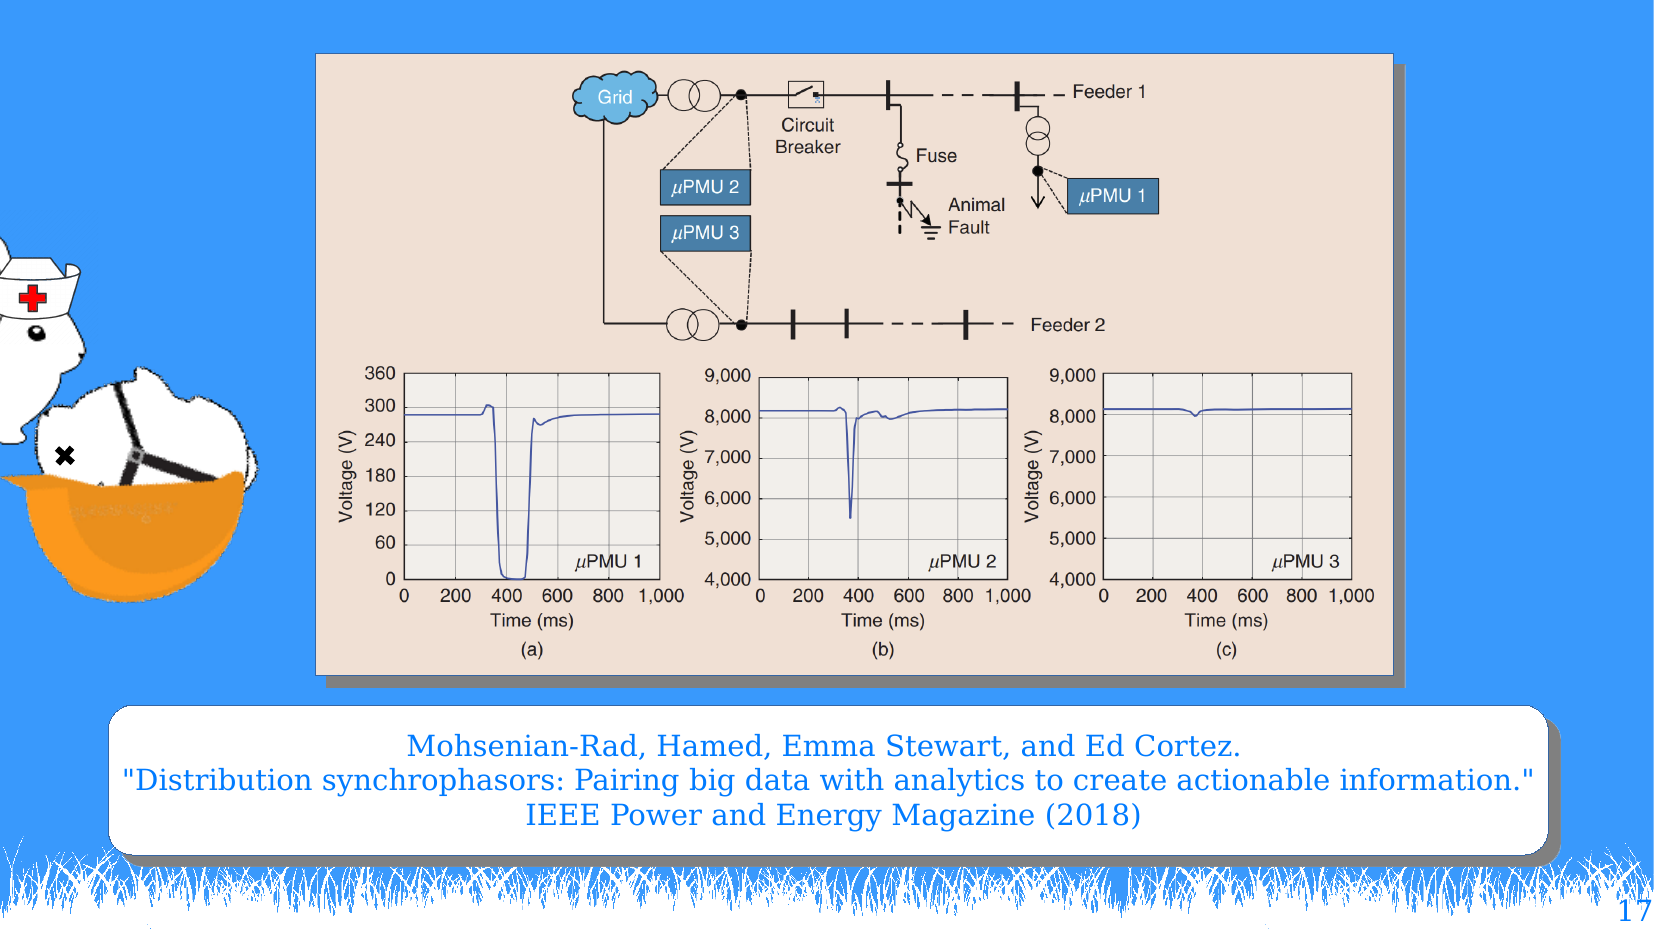

Mohsenian-Rad, Hamed, Emma Stewart, and Ed Cortez.
"Distribution synchrophasors: Pairing big data with analytics to create actionable information."
 IEEE Power and Energy Magazine (2018)
17